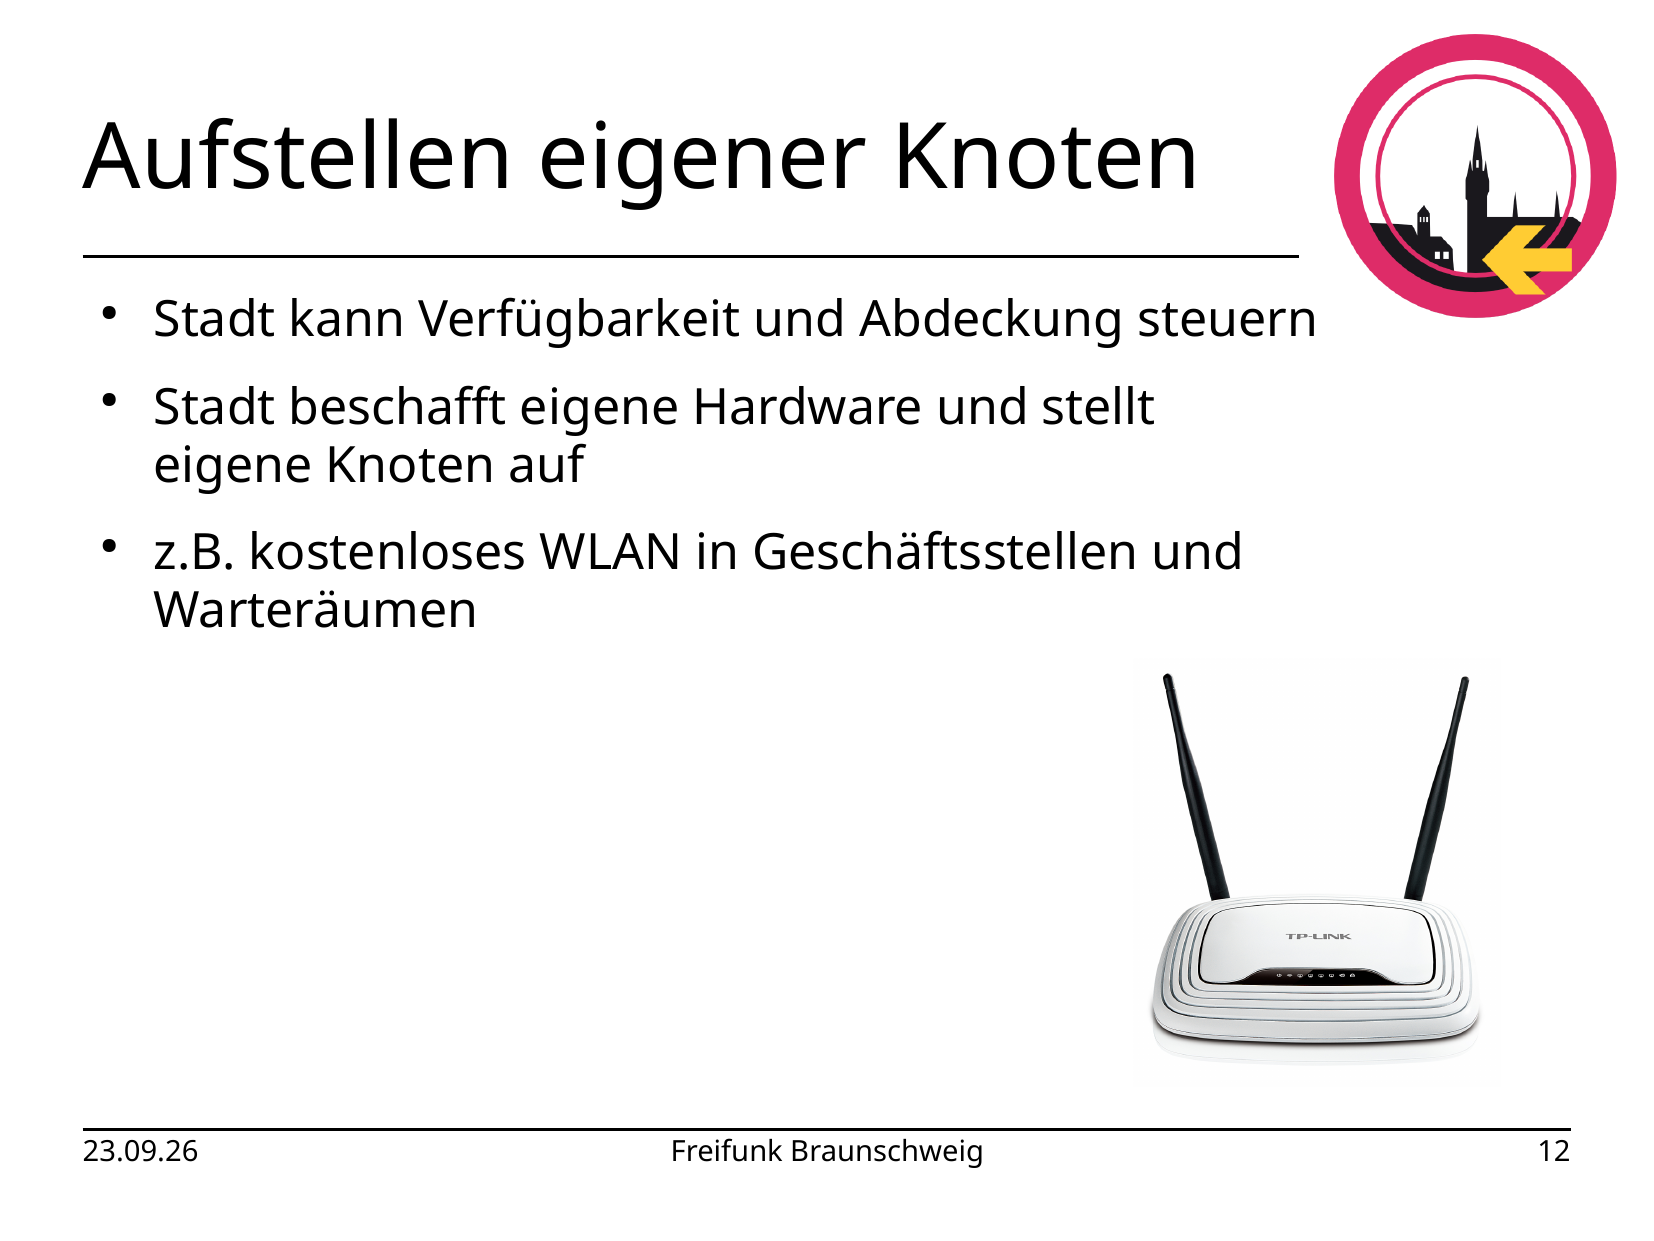

# Aufstellen eigener Knoten
Stadt kann Verfügbarkeit und Abdeckung steuern
Stadt beschafft eigene Hardware und stellt
eigene Knoten auf
z.B. kostenloses WLAN in Geschäftsstellen und Warteräumen
Freifunk Braunschweig
12